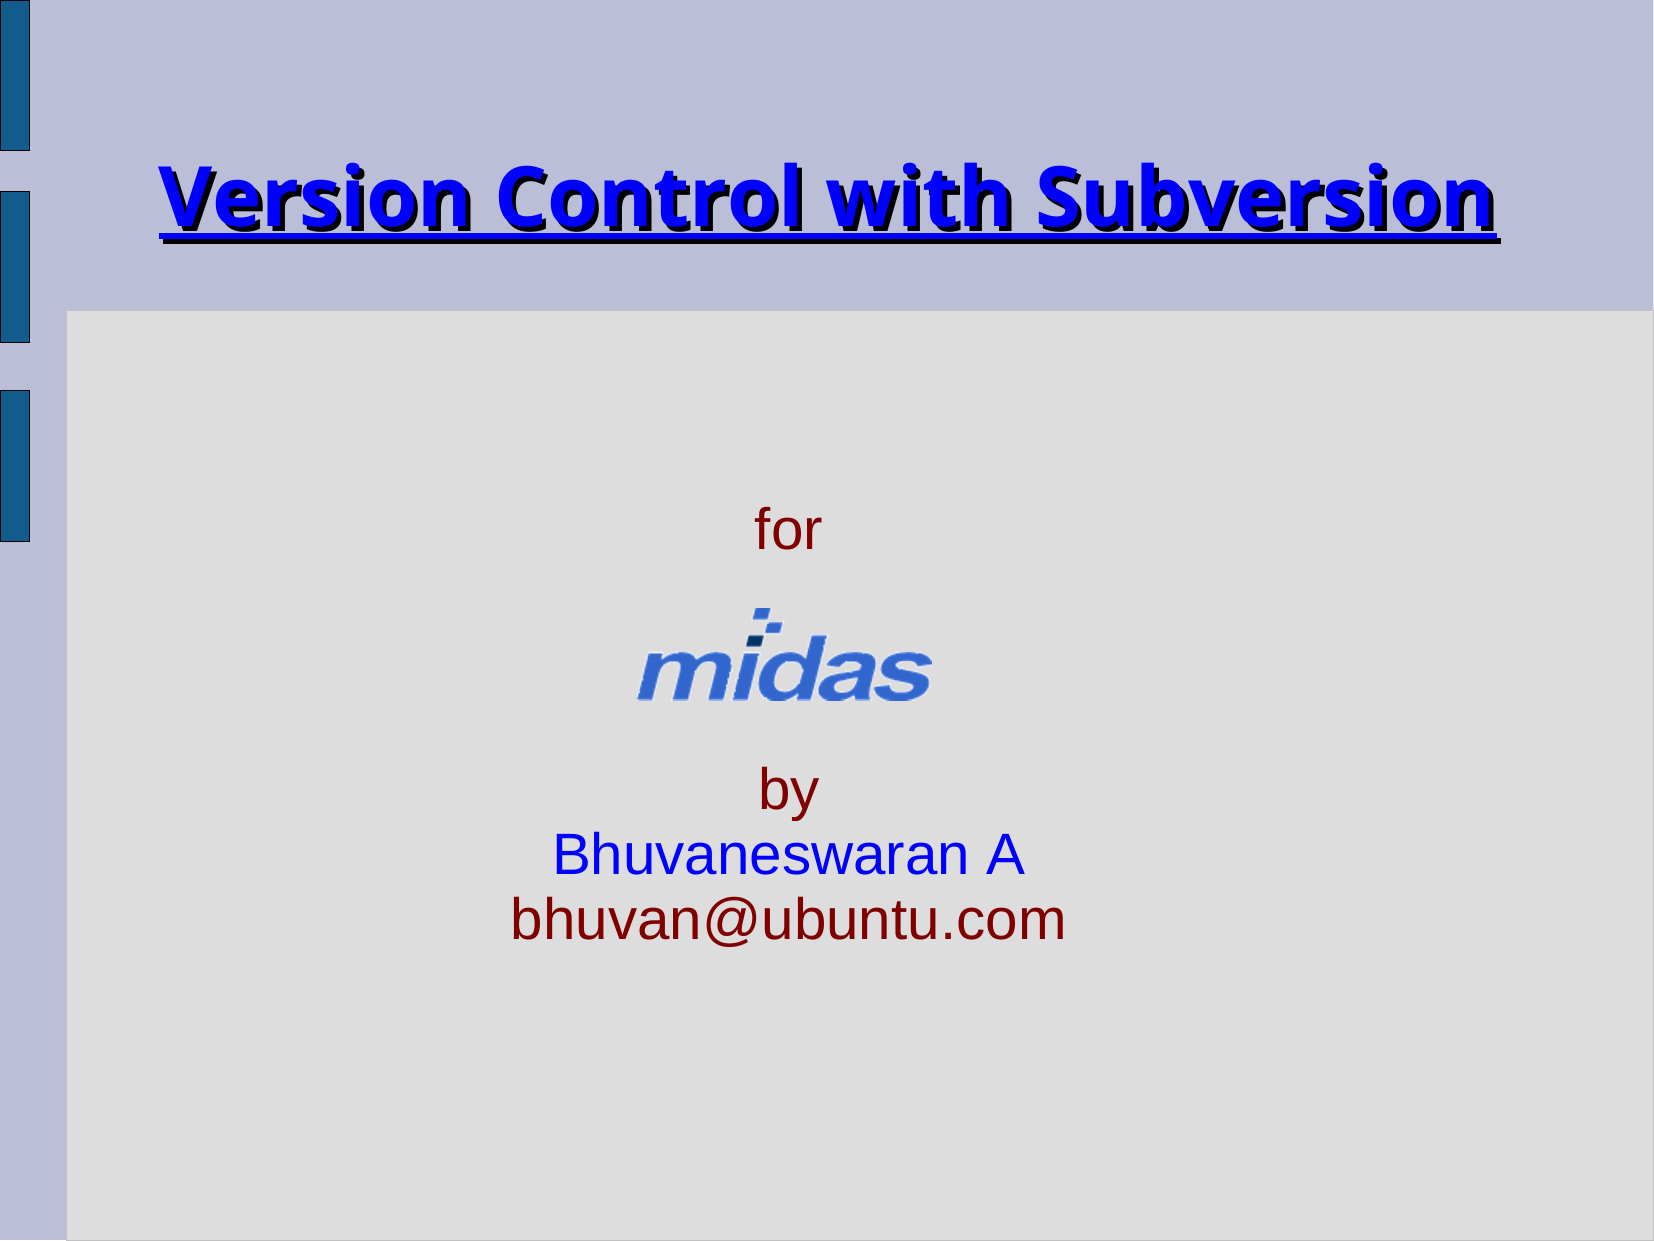

# Version Control with Subversion
for
by
Bhuvaneswaran A
bhuvan@ubuntu.com